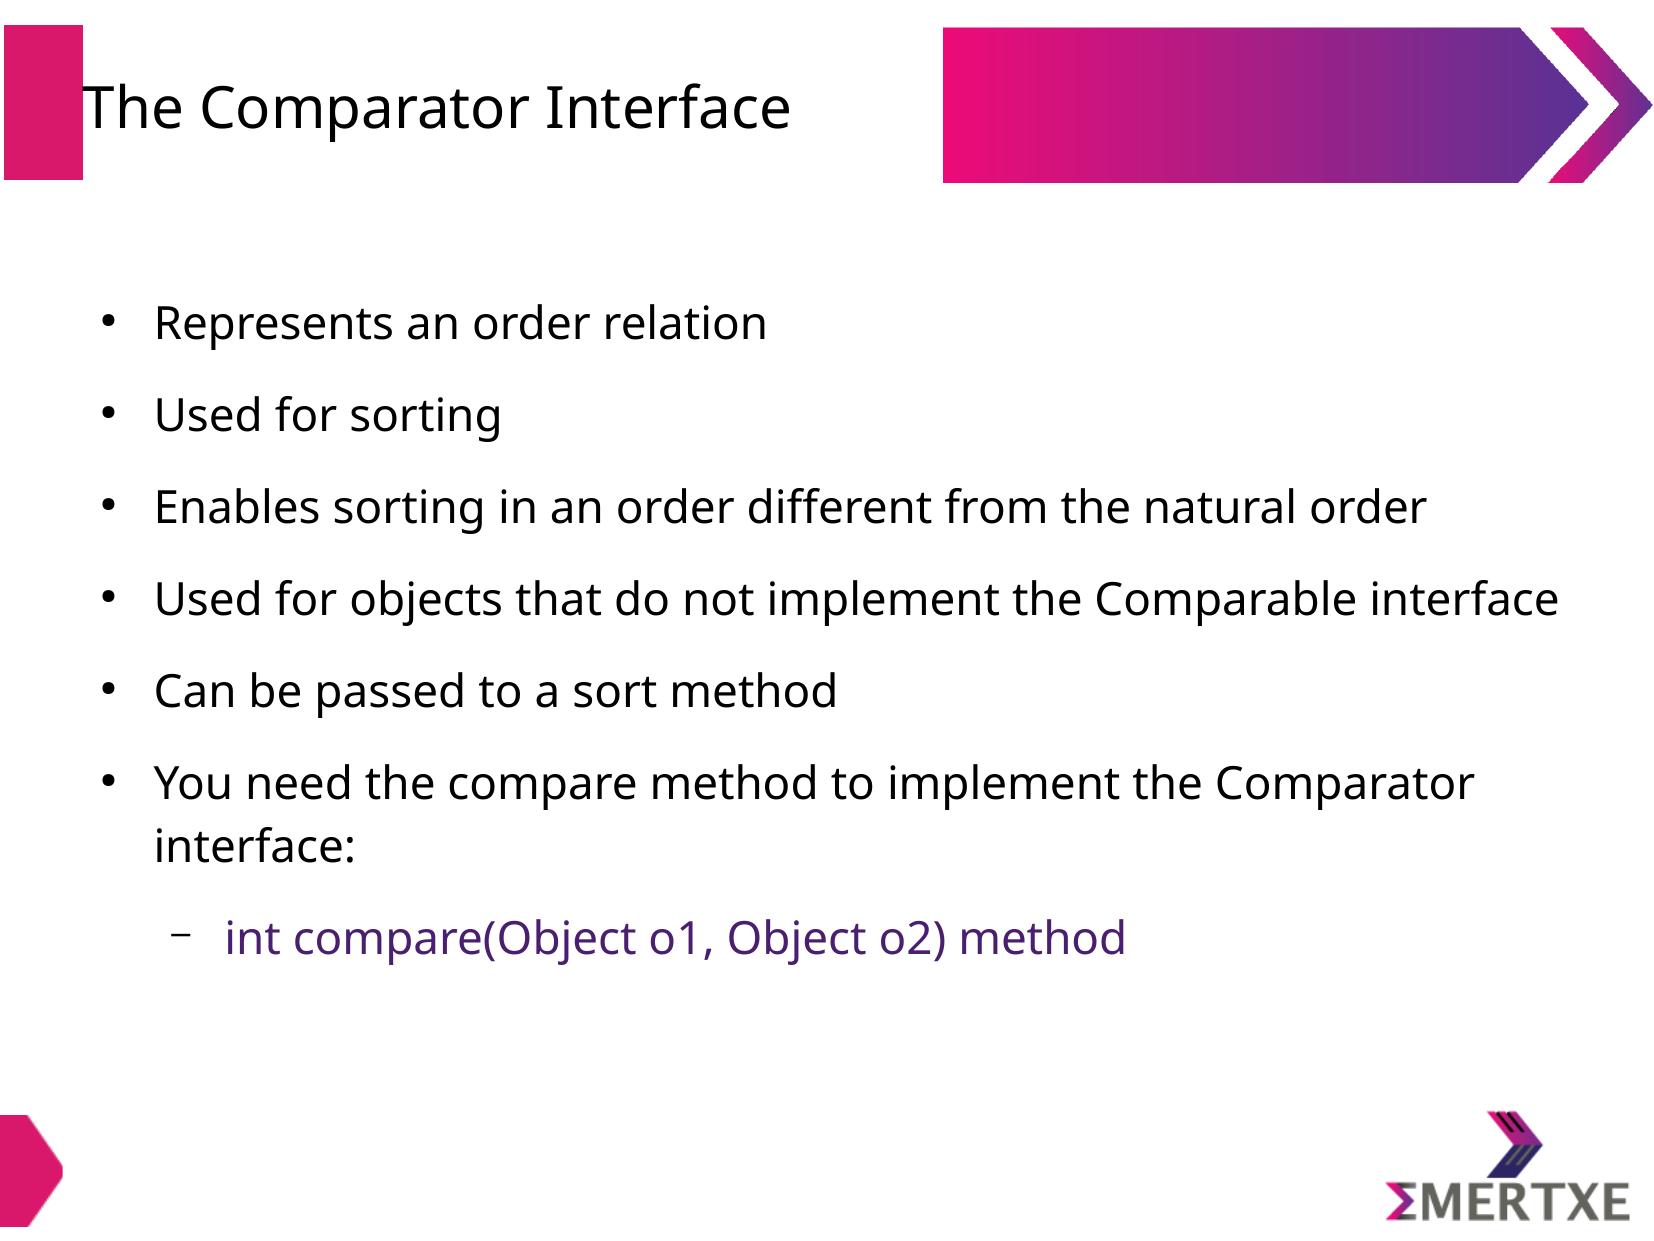

# The Comparator Interface
Represents an order relation
Used for sorting
Enables sorting in an order different from the natural order
Used for objects that do not implement the Comparable interface
Can be passed to a sort method
You need the compare method to implement the Comparator interface:
int compare(Object o1, Object o2) method